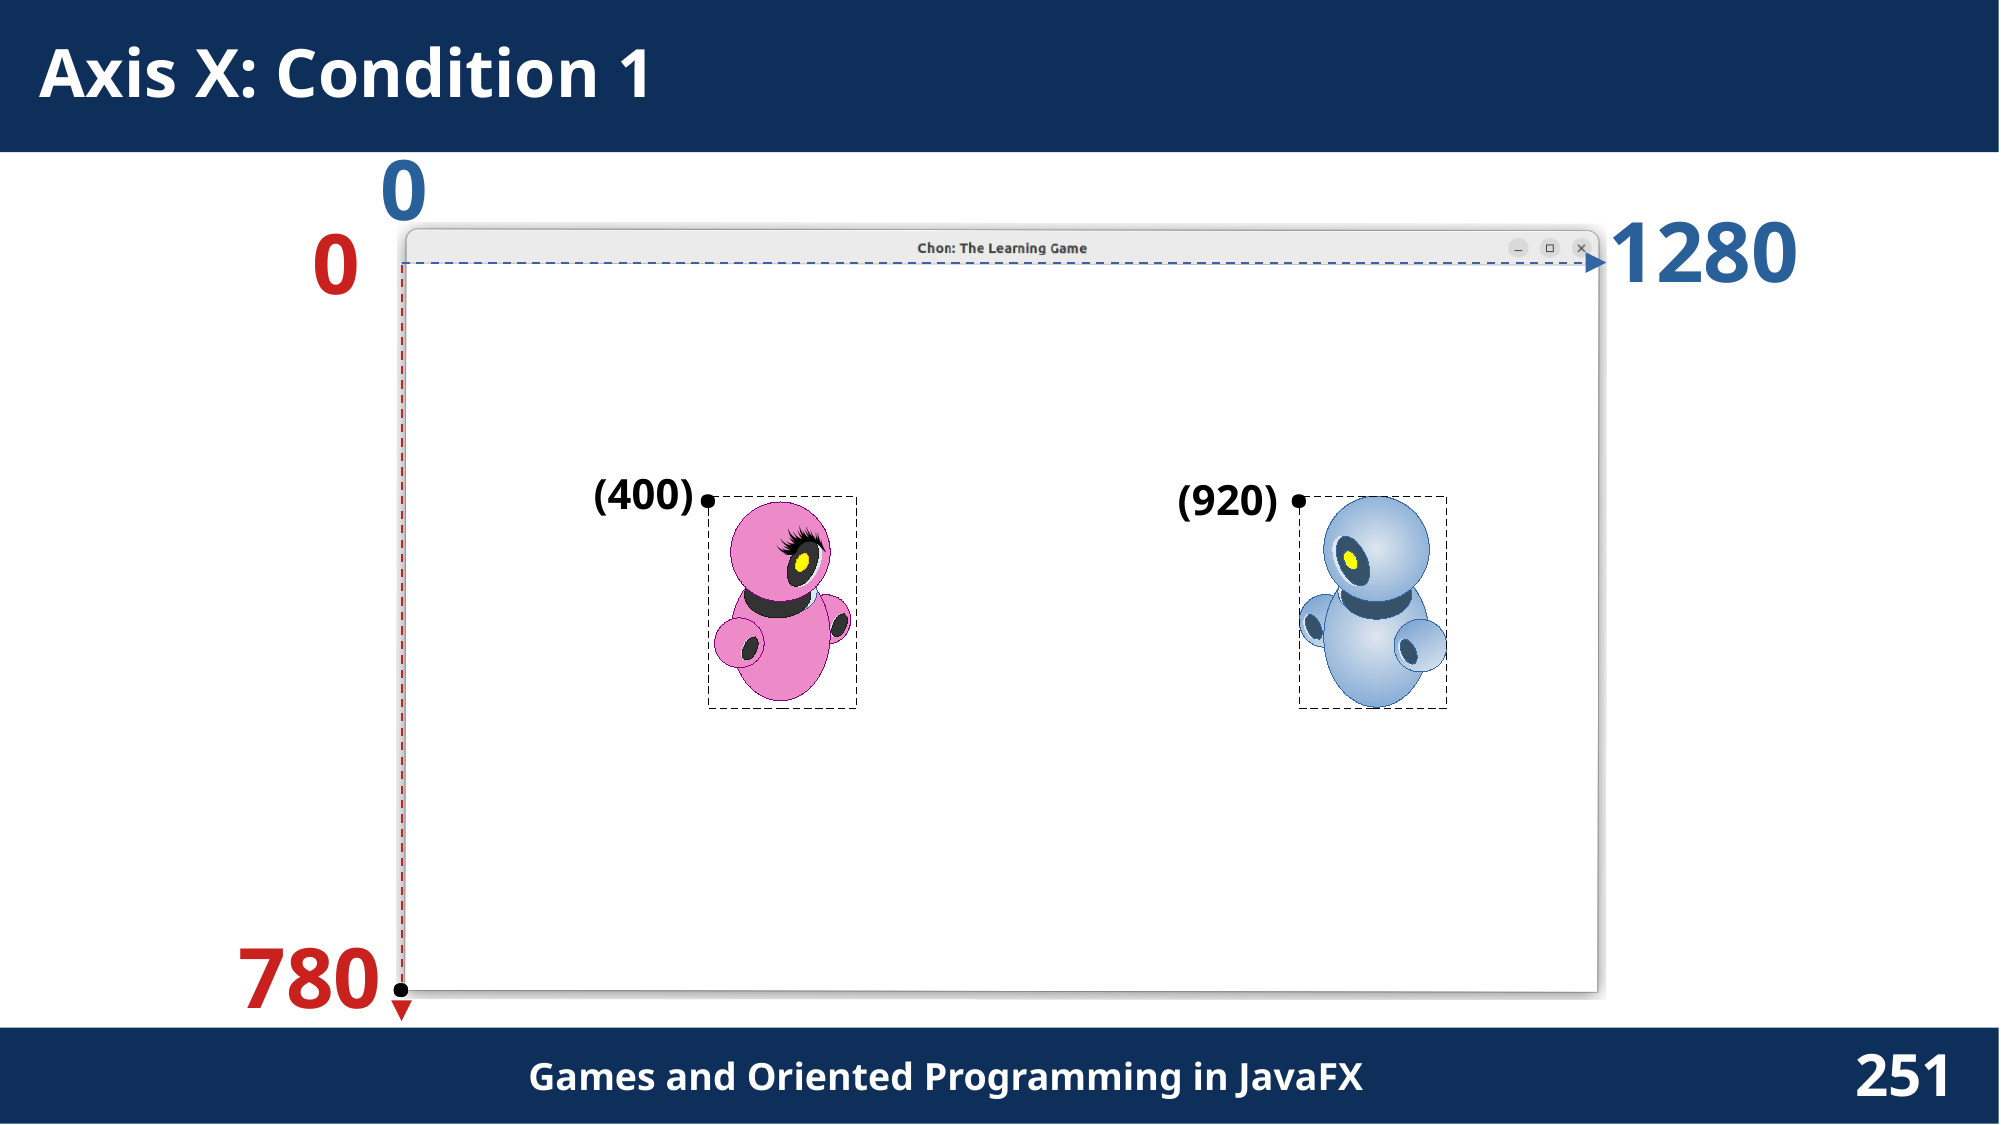

Axis X: Condition 1
0
1280
0
.
.
(400)
 (920)
.
.
780